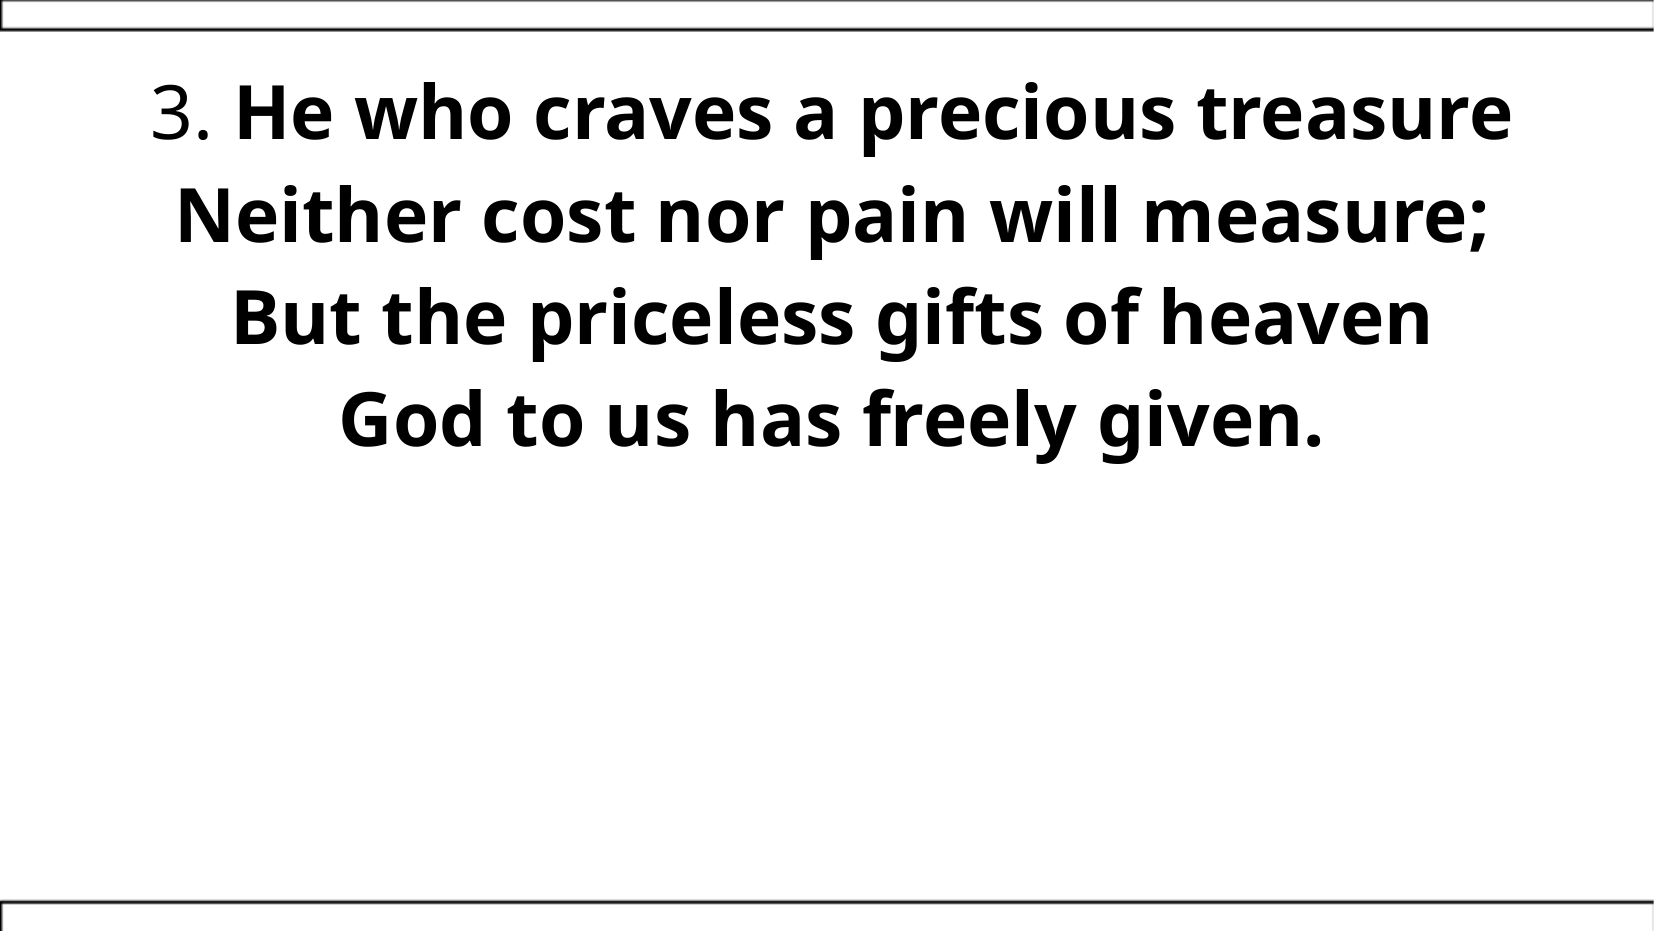

3. He who craves a precious treasure
Neither cost nor pain will measure;
But the priceless gifts of heaven
God to us has freely given.